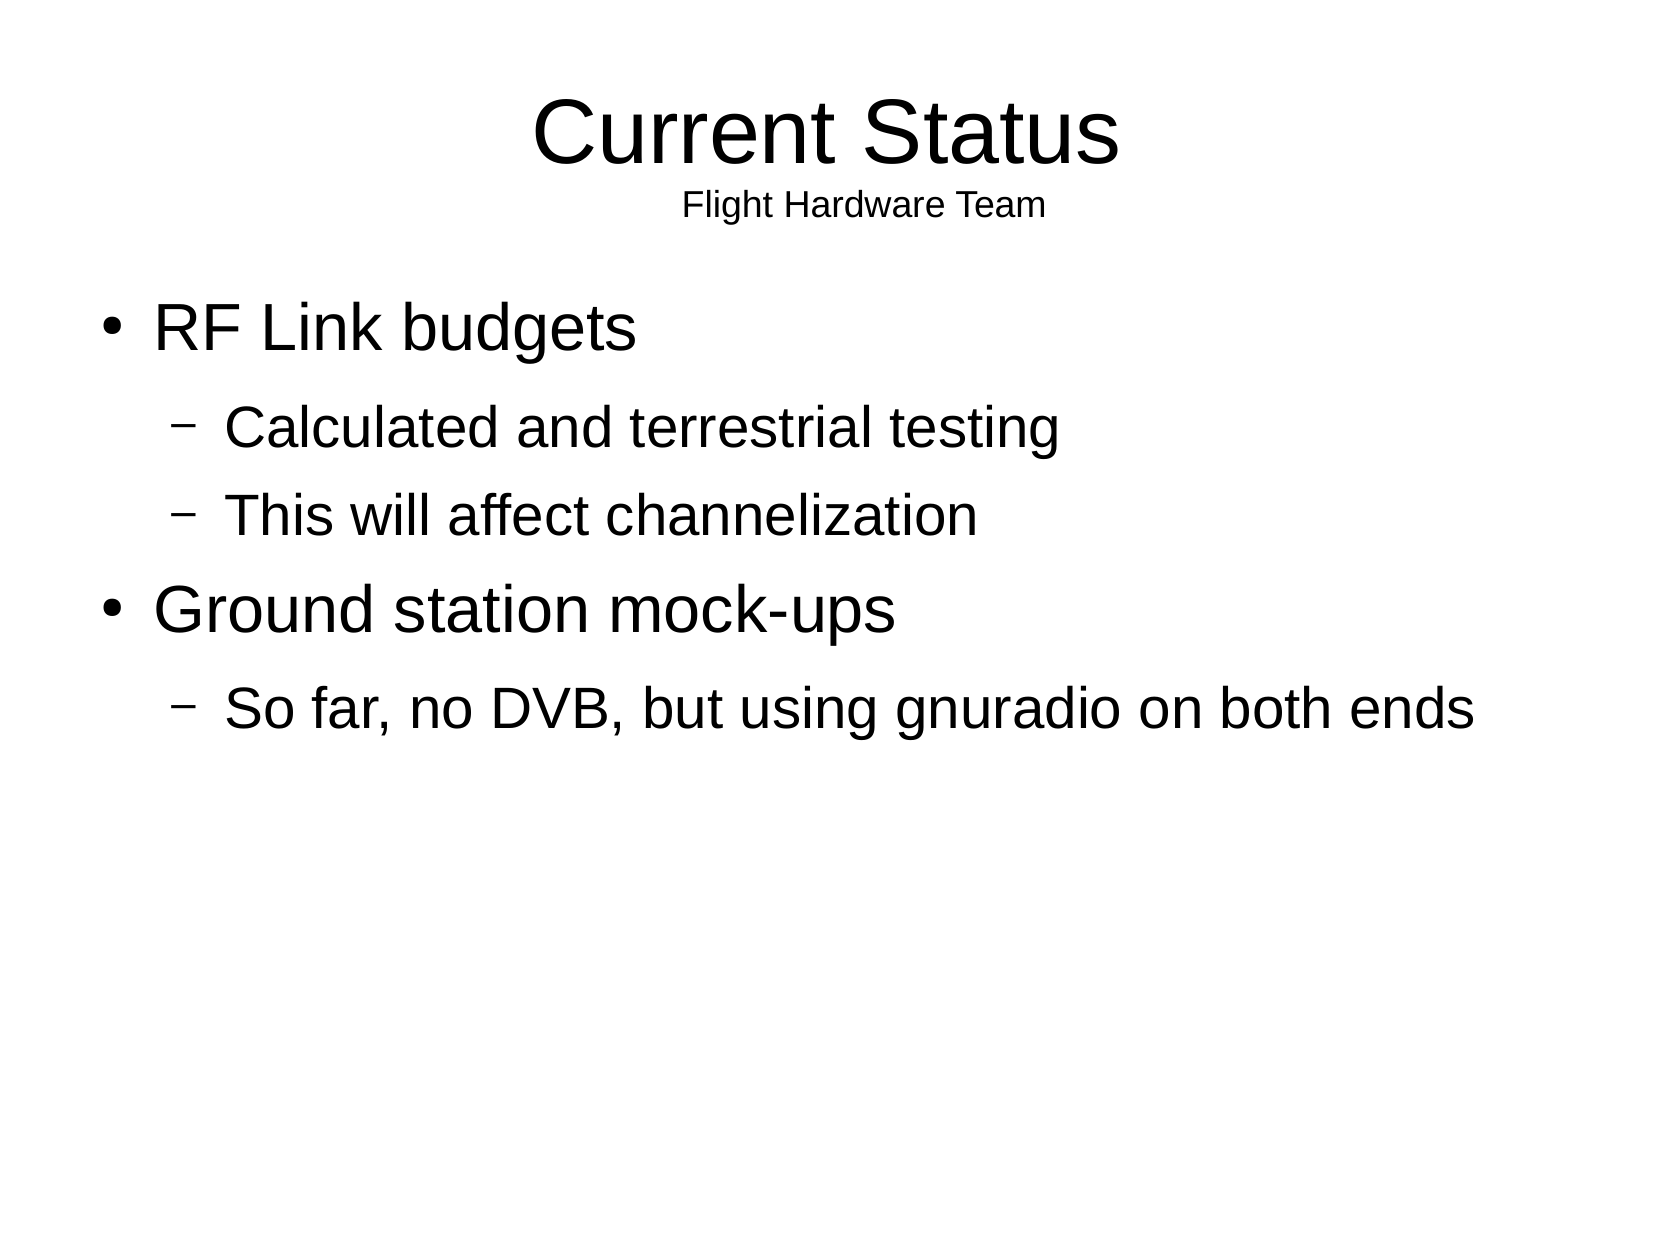

# Current Status Flight Hardware Team
RF Link budgets
Calculated and terrestrial testing
This will affect channelization
Ground station mock-ups
So far, no DVB, but using gnuradio on both ends